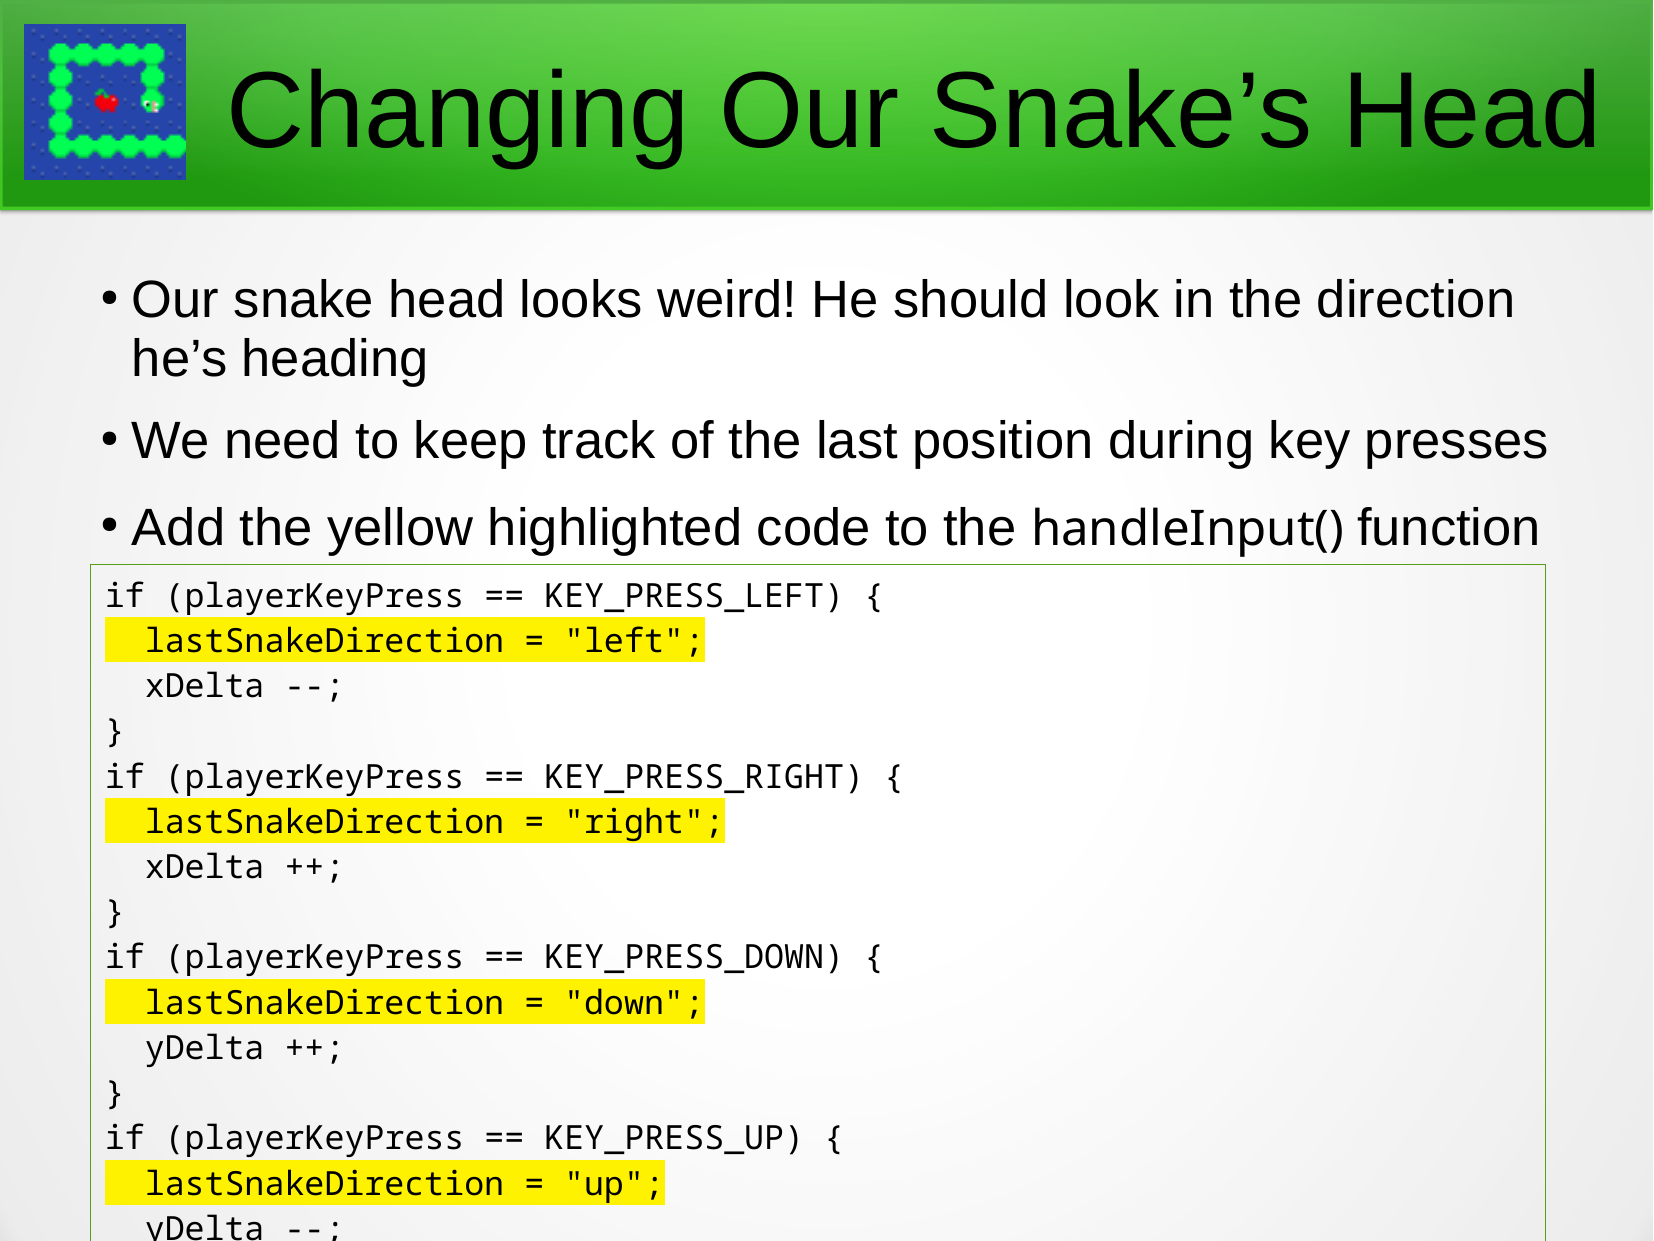

# Changing Our Snake’s Head
Our snake head looks weird! He should look in the direction he’s heading
We need to keep track of the last position during key presses
Add the yellow highlighted code to the handleInput() function
if (playerKeyPress == KEY_PRESS_LEFT) {
 lastSnakeDirection = "left";
 xDelta --;
}
if (playerKeyPress == KEY_PRESS_RIGHT) {
 lastSnakeDirection = "right";
 xDelta ++;
}
if (playerKeyPress == KEY_PRESS_DOWN) {
 lastSnakeDirection = "down";
 yDelta ++;
}
if (playerKeyPress == KEY_PRESS_UP) {
 lastSnakeDirection = "up";
 yDelta --;
}